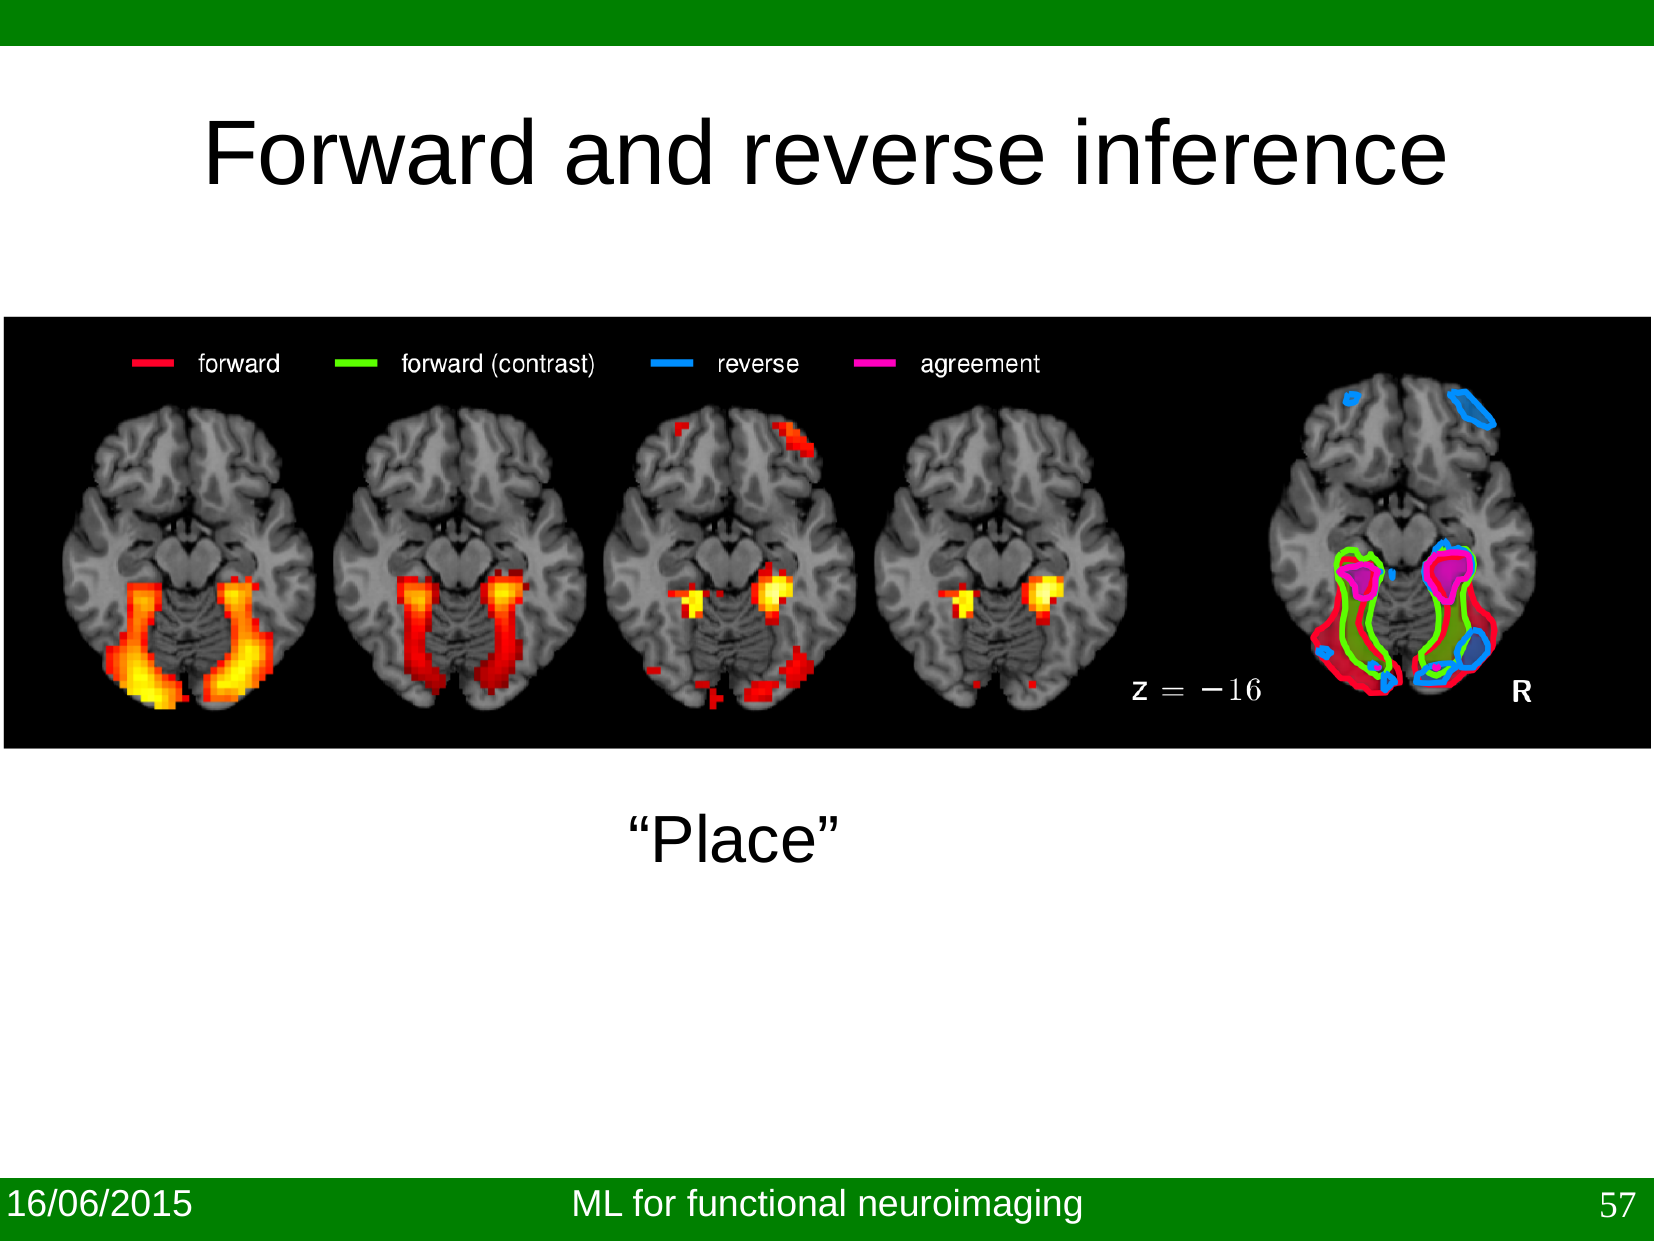

# Forward and reverse inference
“Place”
57